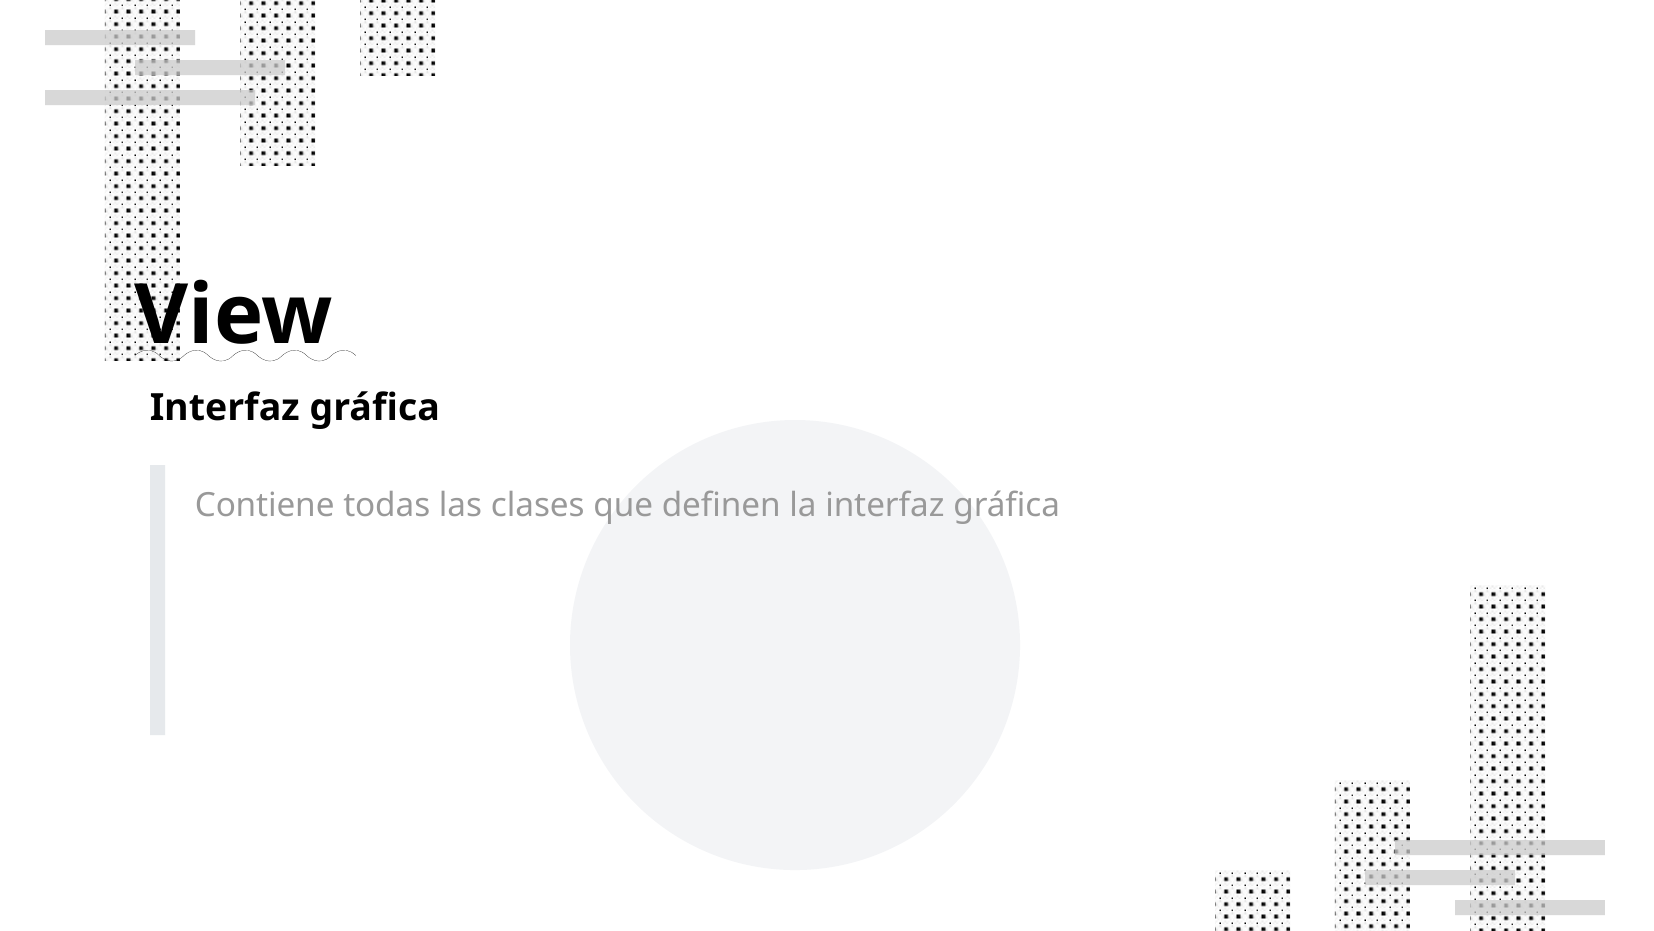

View
Interfaz gráfica
Contiene todas las clases que definen la interfaz gráfica